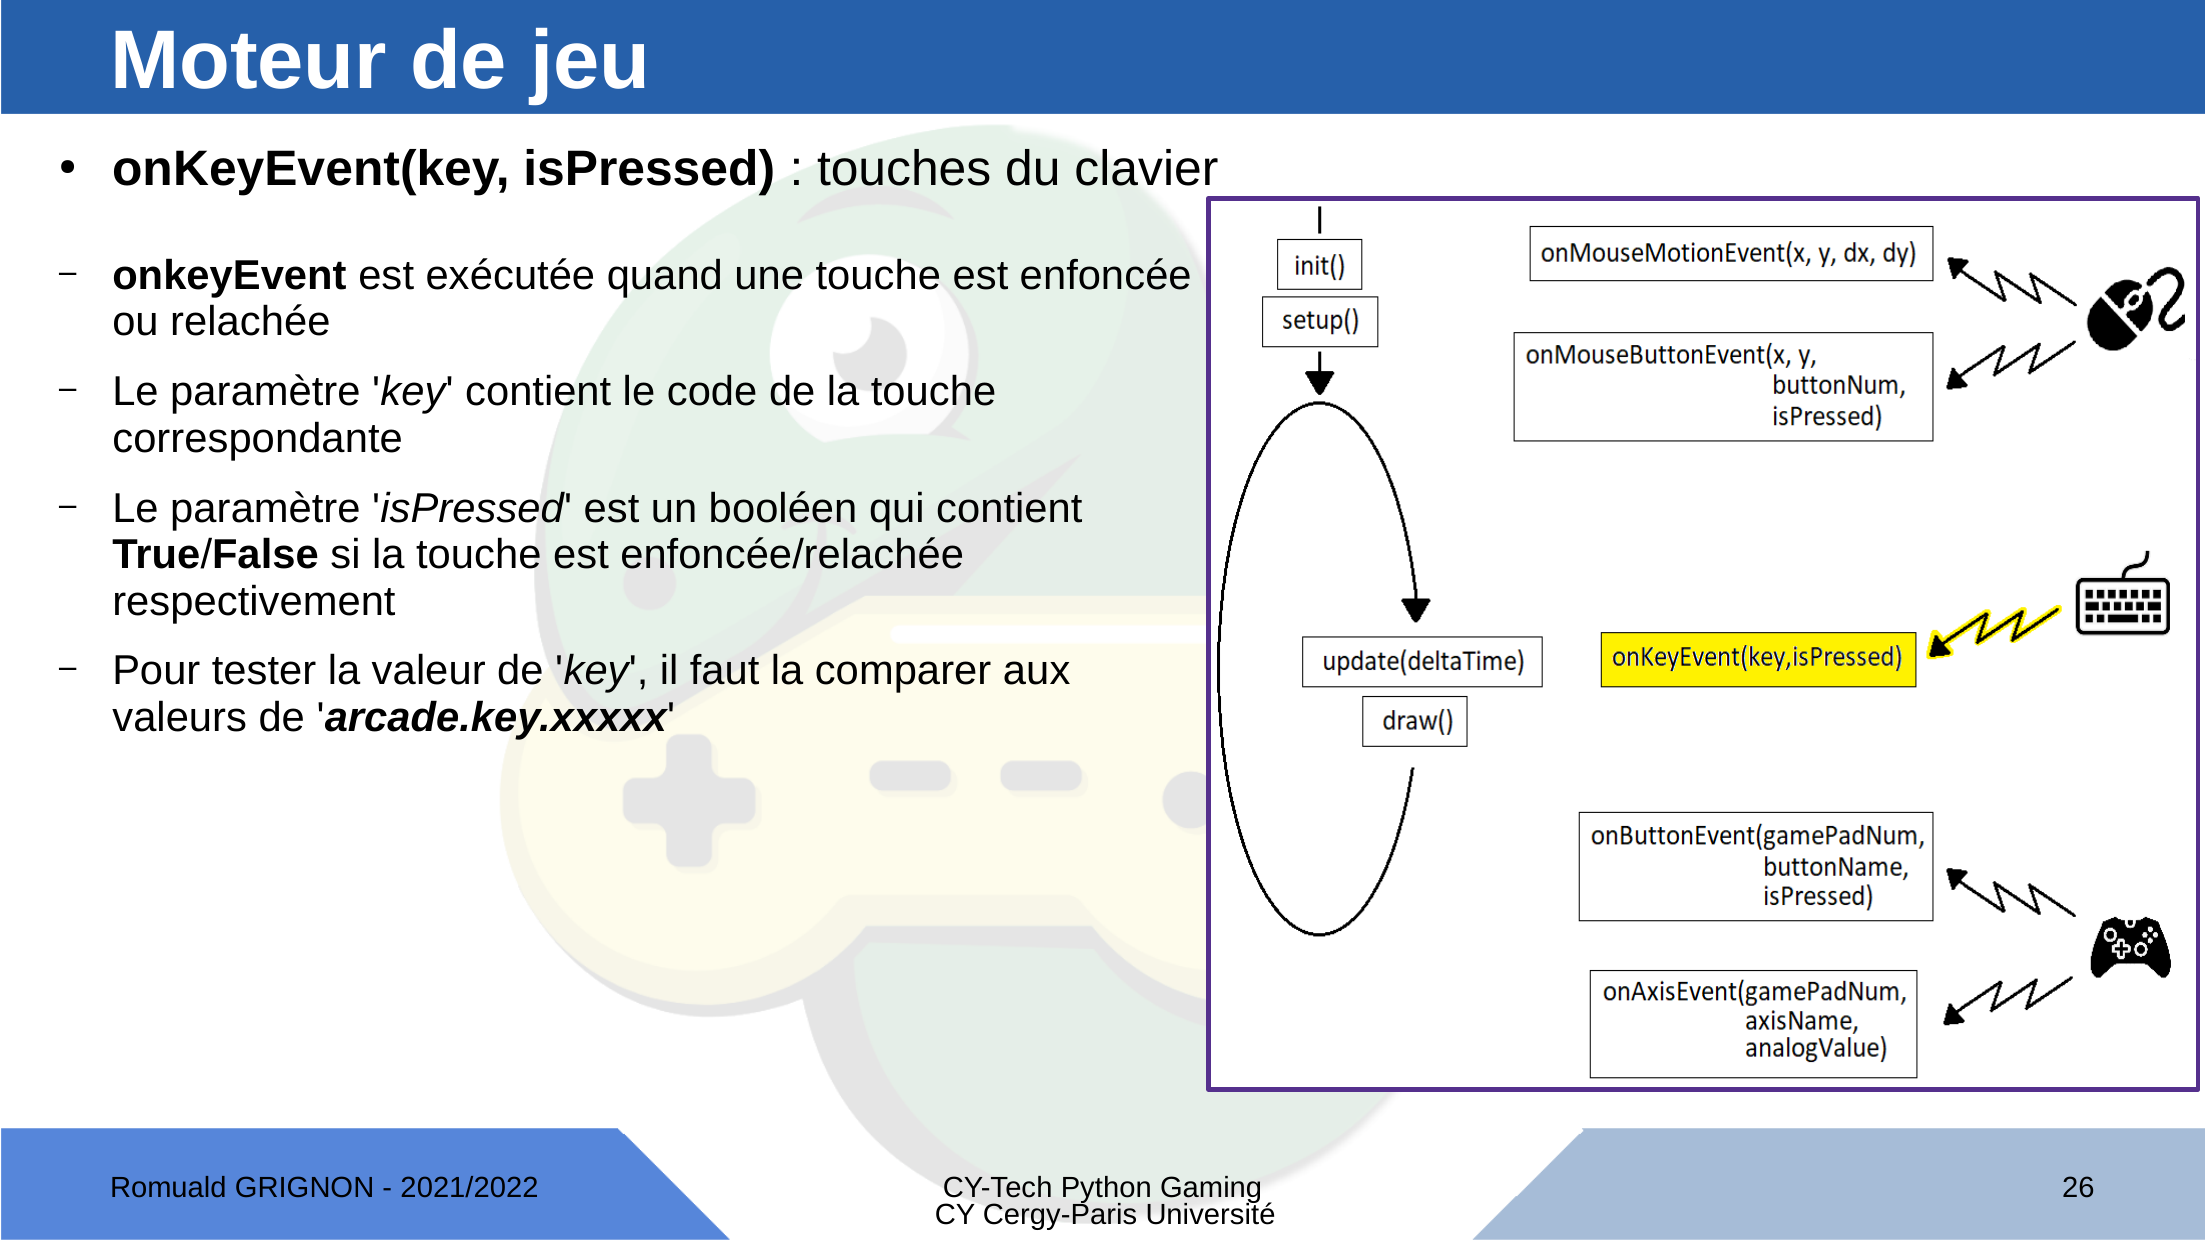

# Moteur de jeu
onKeyEvent(key, isPressed) : touches du clavier
onkeyEvent est exécutée quand une touche est enfoncée ou relachée
Le paramètre 'key' contient le code de la touche correspondante
Le paramètre 'isPressed' est un booléen qui contient True/False si la touche est enfoncée/relachée respectivement
Pour tester la valeur de 'key', il faut la comparer aux valeurs de 'arcade.key.xxxxx'
Romuald GRIGNON - 2021/2022
 CY-Tech Python Gaming CY Cergy-Paris Université
26